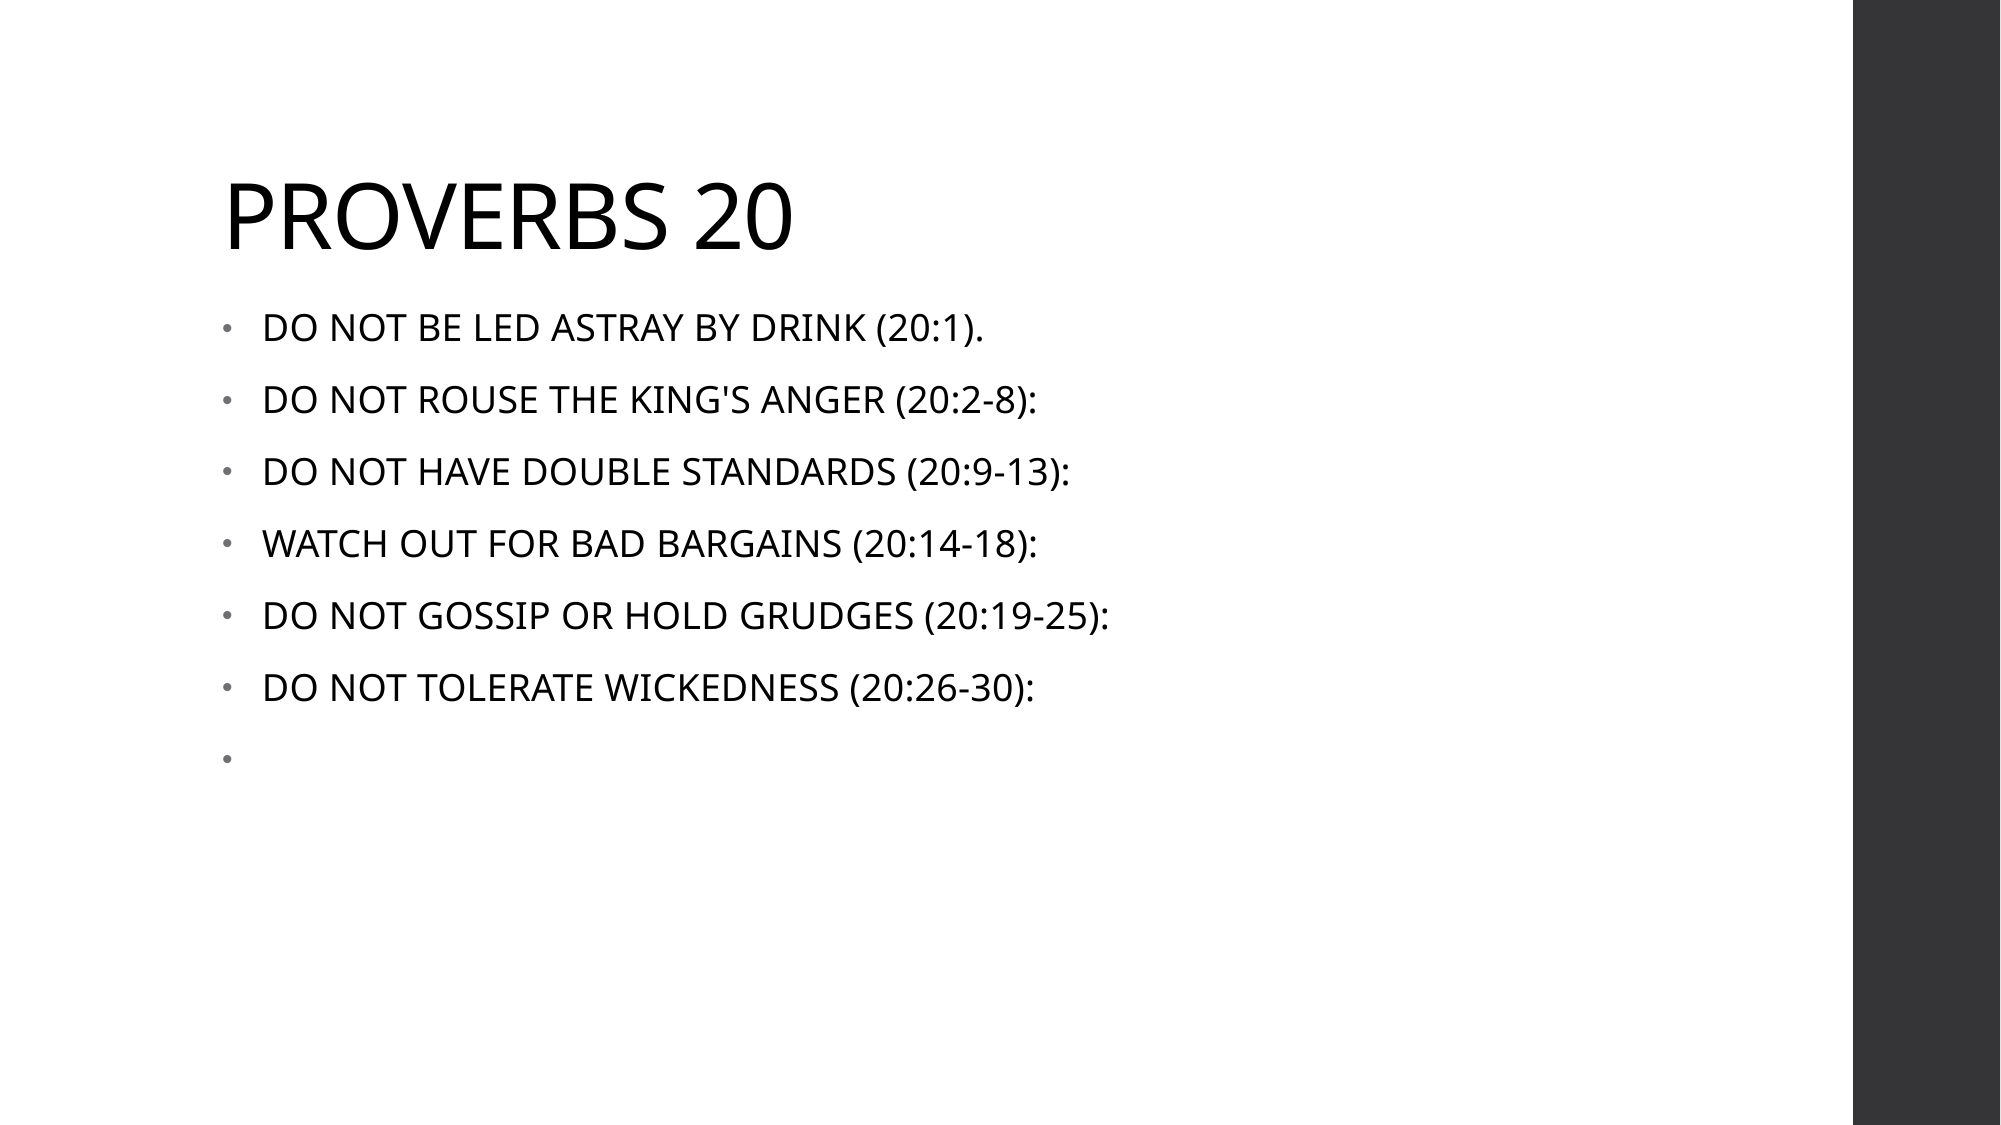

# PROVERBS 20
 DO NOT BE LED ASTRAY BY DRINK (20:1).
 DO NOT ROUSE THE KING'S ANGER (20:2-8):
 DO NOT HAVE DOUBLE STANDARDS (20:9-13):
 WATCH OUT FOR BAD BARGAINS (20:14-18):
 DO NOT GOSSIP OR HOLD GRUDGES (20:19-25):
 DO NOT TOLERATE WICKEDNESS (20:26-30):